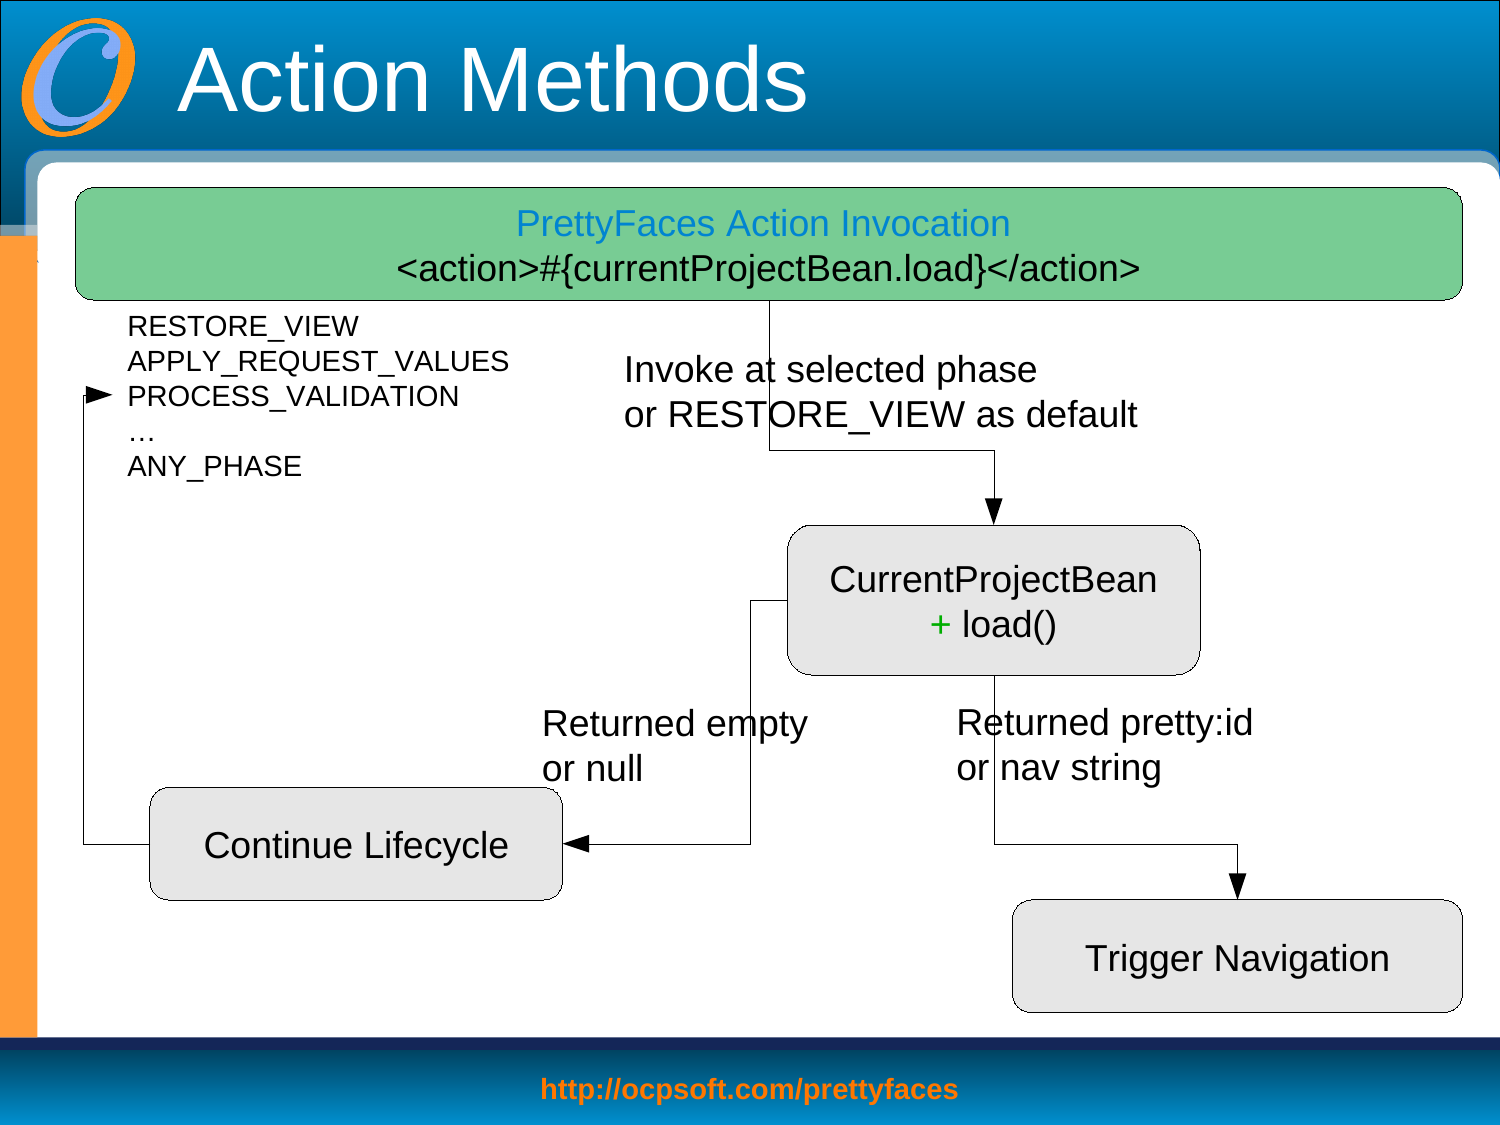

# Action Methods
PrettyFaces Action Invocation
<action>#{currentProjectBean.load}</action>
RESTORE_VIEW
APPLY_REQUEST_VALUES
PROCESS_VALIDATION
…
ANY_PHASE
CurrentProjectBean
+ load()
Continue Lifecycle
Trigger Navigation